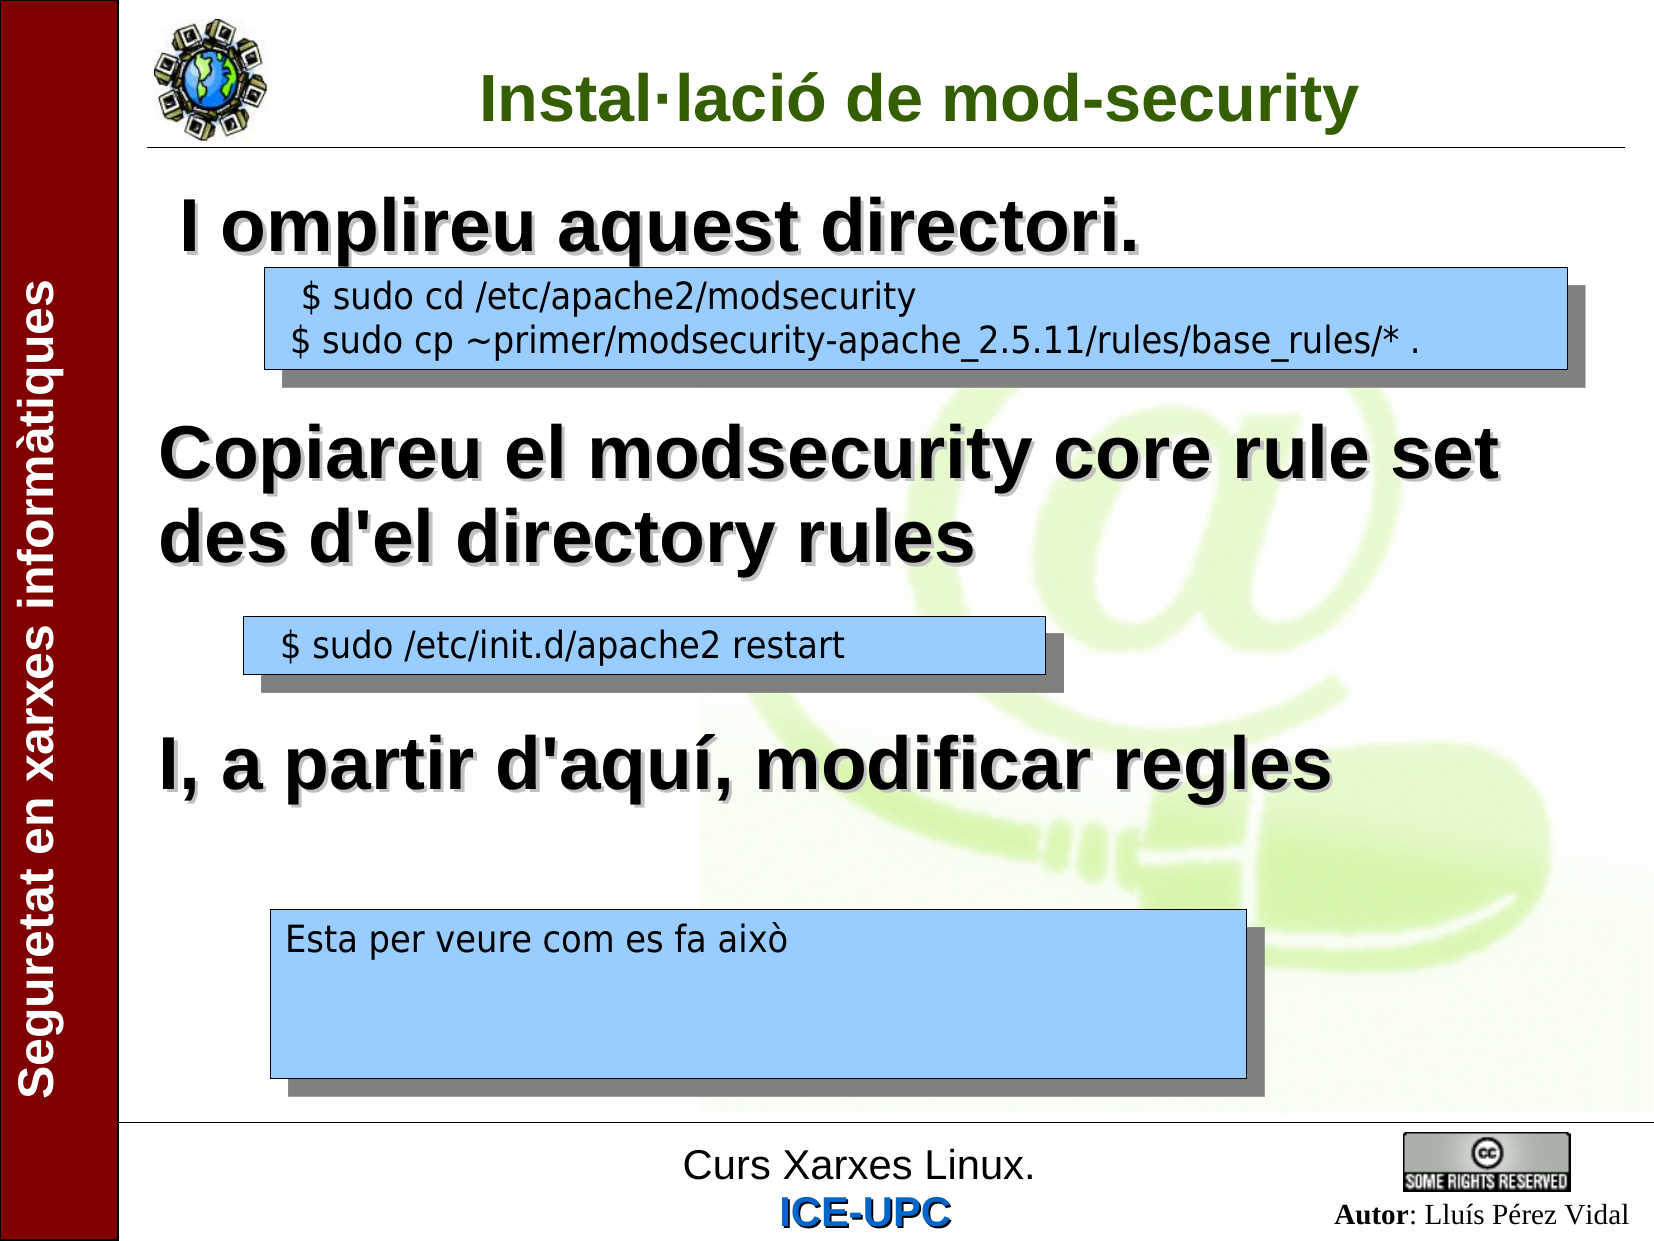

# Instal·lació de mod-security
 I omplireu aquest directori.
Copiareu el modsecurity core rule set des d'el directory rules
I, a partir d'aquí, modificar regles
 $ sudo cd /etc/apache2/modsecurity
 $ sudo cp ~primer/modsecurity-apache_2.5.11/rules/base_rules/* .
 $ sudo /etc/init.d/apache2 restart
Esta per veure com es fa això